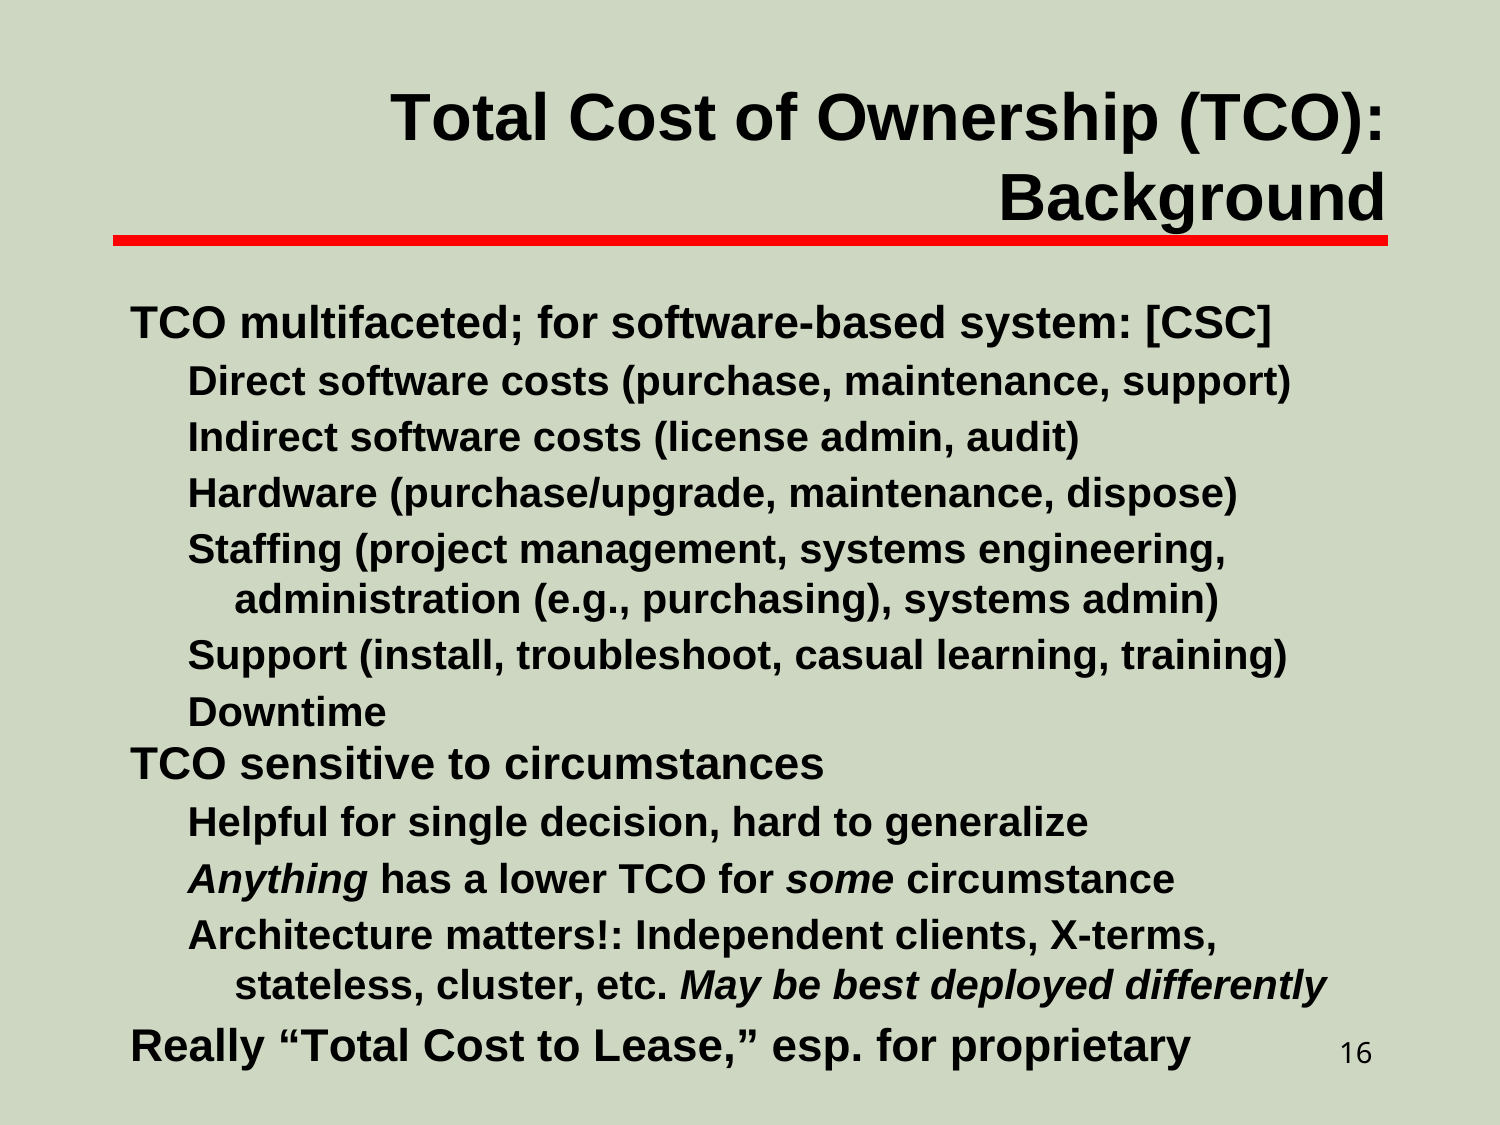

# Total Cost of Ownership (TCO): Background
TCO multifaceted; for software-based system: [CSC]
Direct software costs (purchase, maintenance, support)
Indirect software costs (license admin, audit)
Hardware (purchase/upgrade, maintenance, dispose)
Staffing (project management, systems engineering, administration (e.g., purchasing), systems admin)
Support (install, troubleshoot, casual learning, training)
Downtime
TCO sensitive to circumstances
Helpful for single decision, hard to generalize
Anything has a lower TCO for some circumstance
Architecture matters!: Independent clients, X-terms, stateless, cluster, etc. May be best deployed differently
Really “Total Cost to Lease,” esp. for proprietary